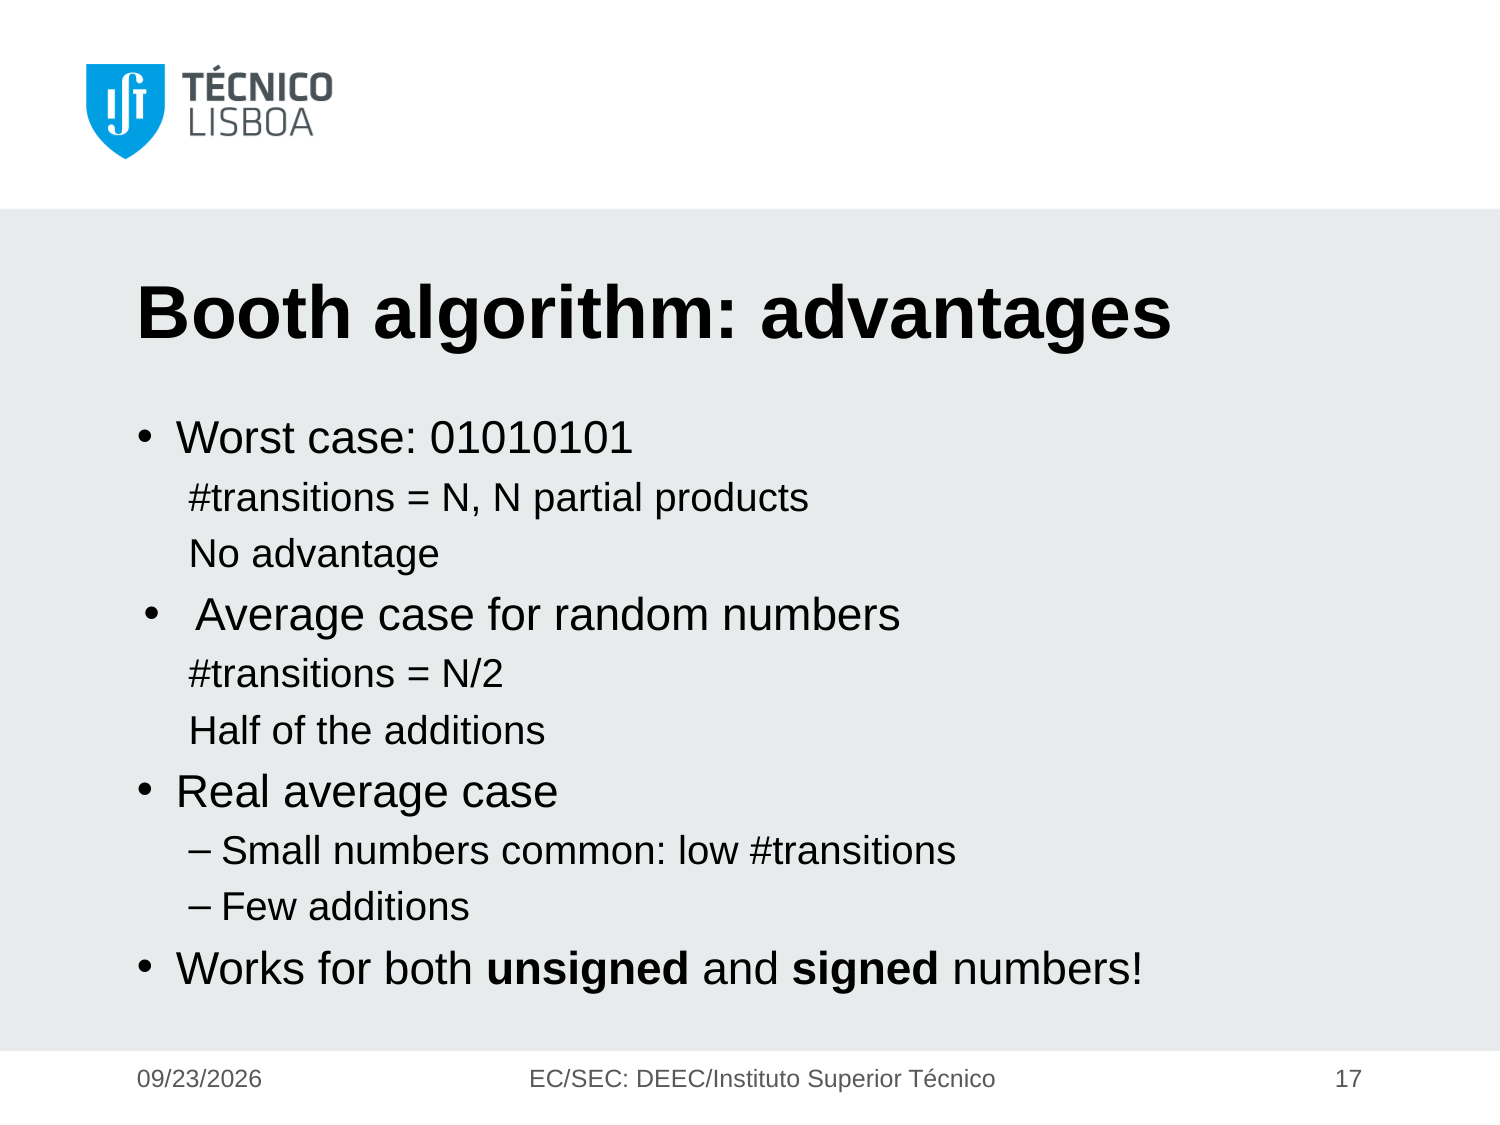

# Booth algorithm: advantages
Worst case: 01010101
#transitions = N, N partial products
No advantage
Average case for random numbers
#transitions = N/2
Half of the additions
Real average case
Small numbers common: low #transitions
Few additions
Works for both unsigned and signed numbers!
EC/SEC: DEEC/Instituto Superior Técnico